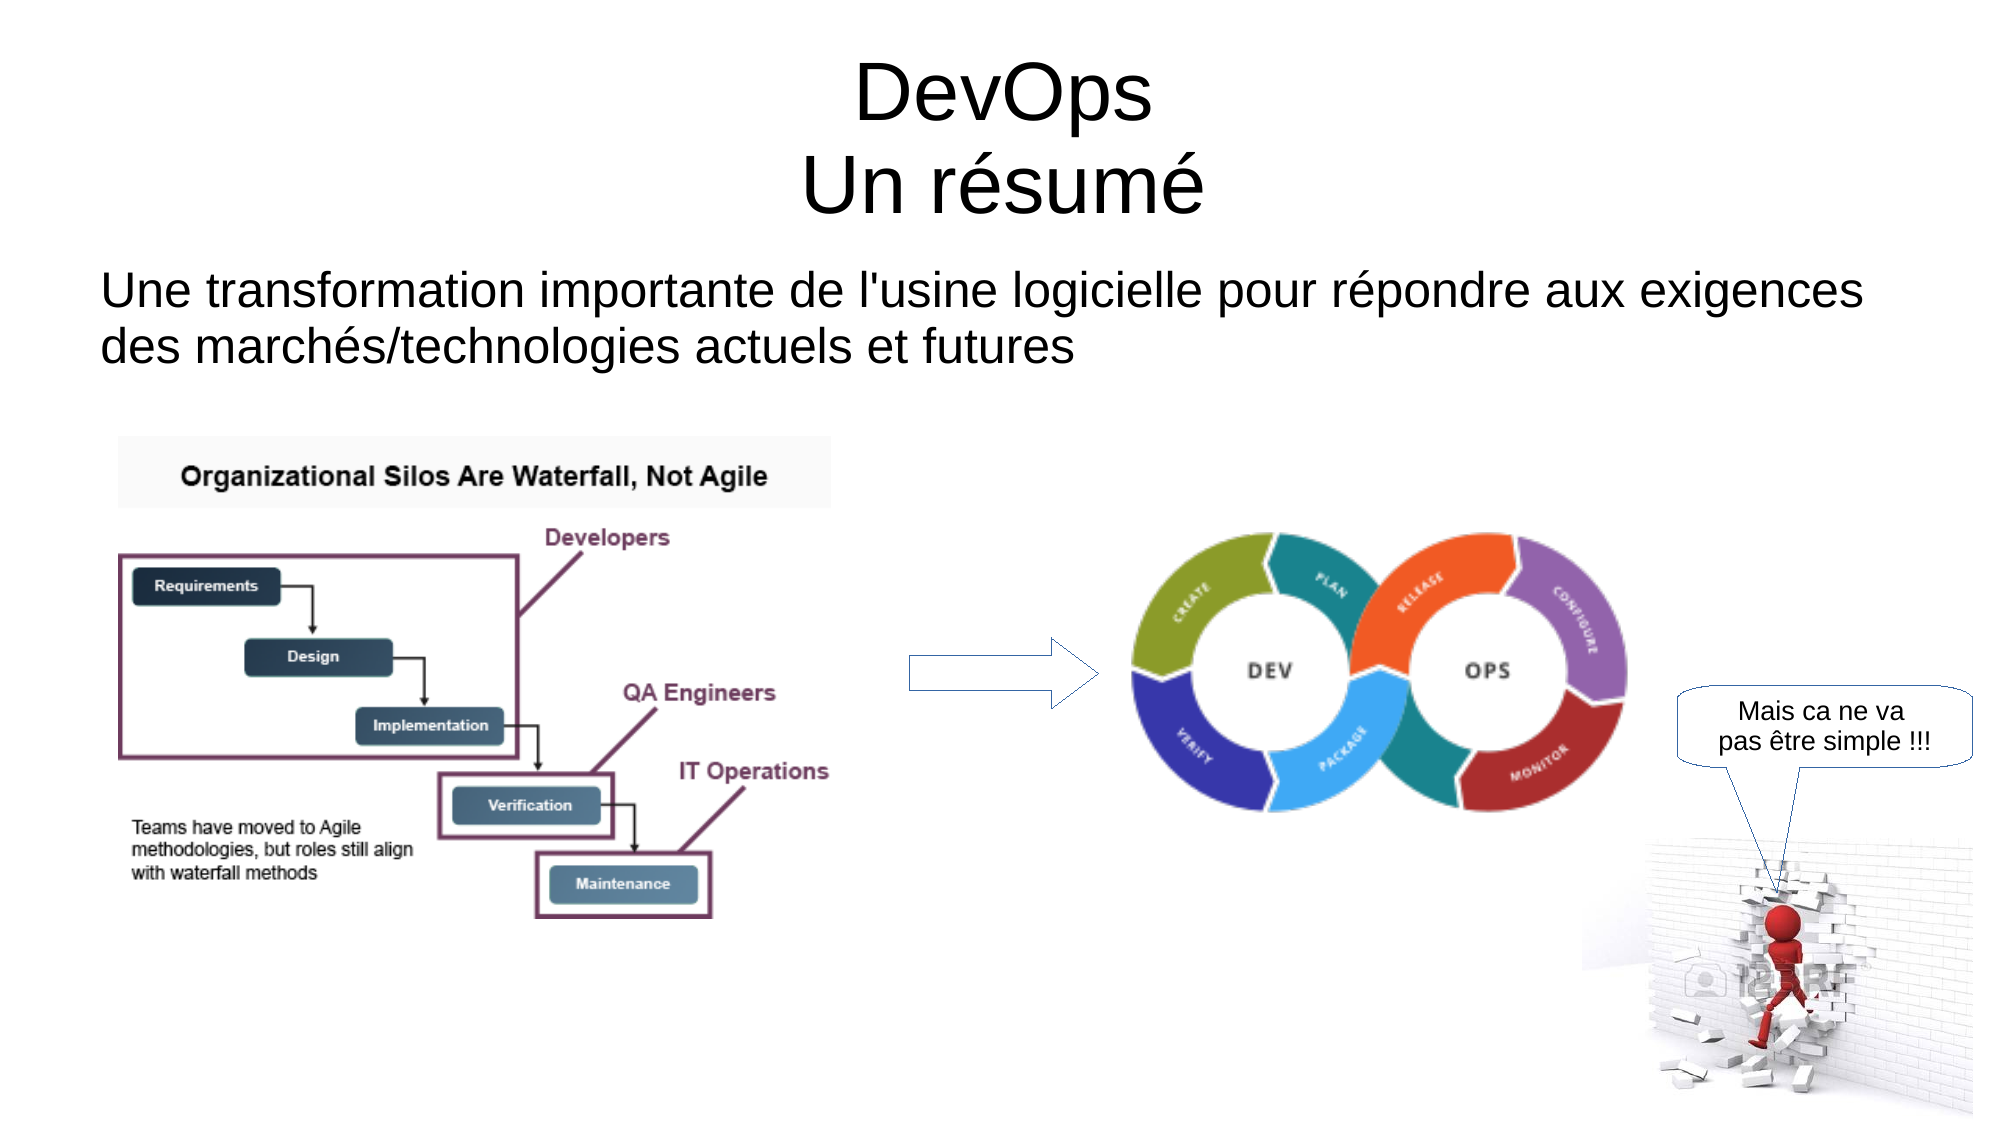

# DevOps Un résumé
Une transformation importante de l'usine logicielle pour répondre aux exigences des marchés/technologies actuels et futures
Mais ca ne va
pas être simple !!!